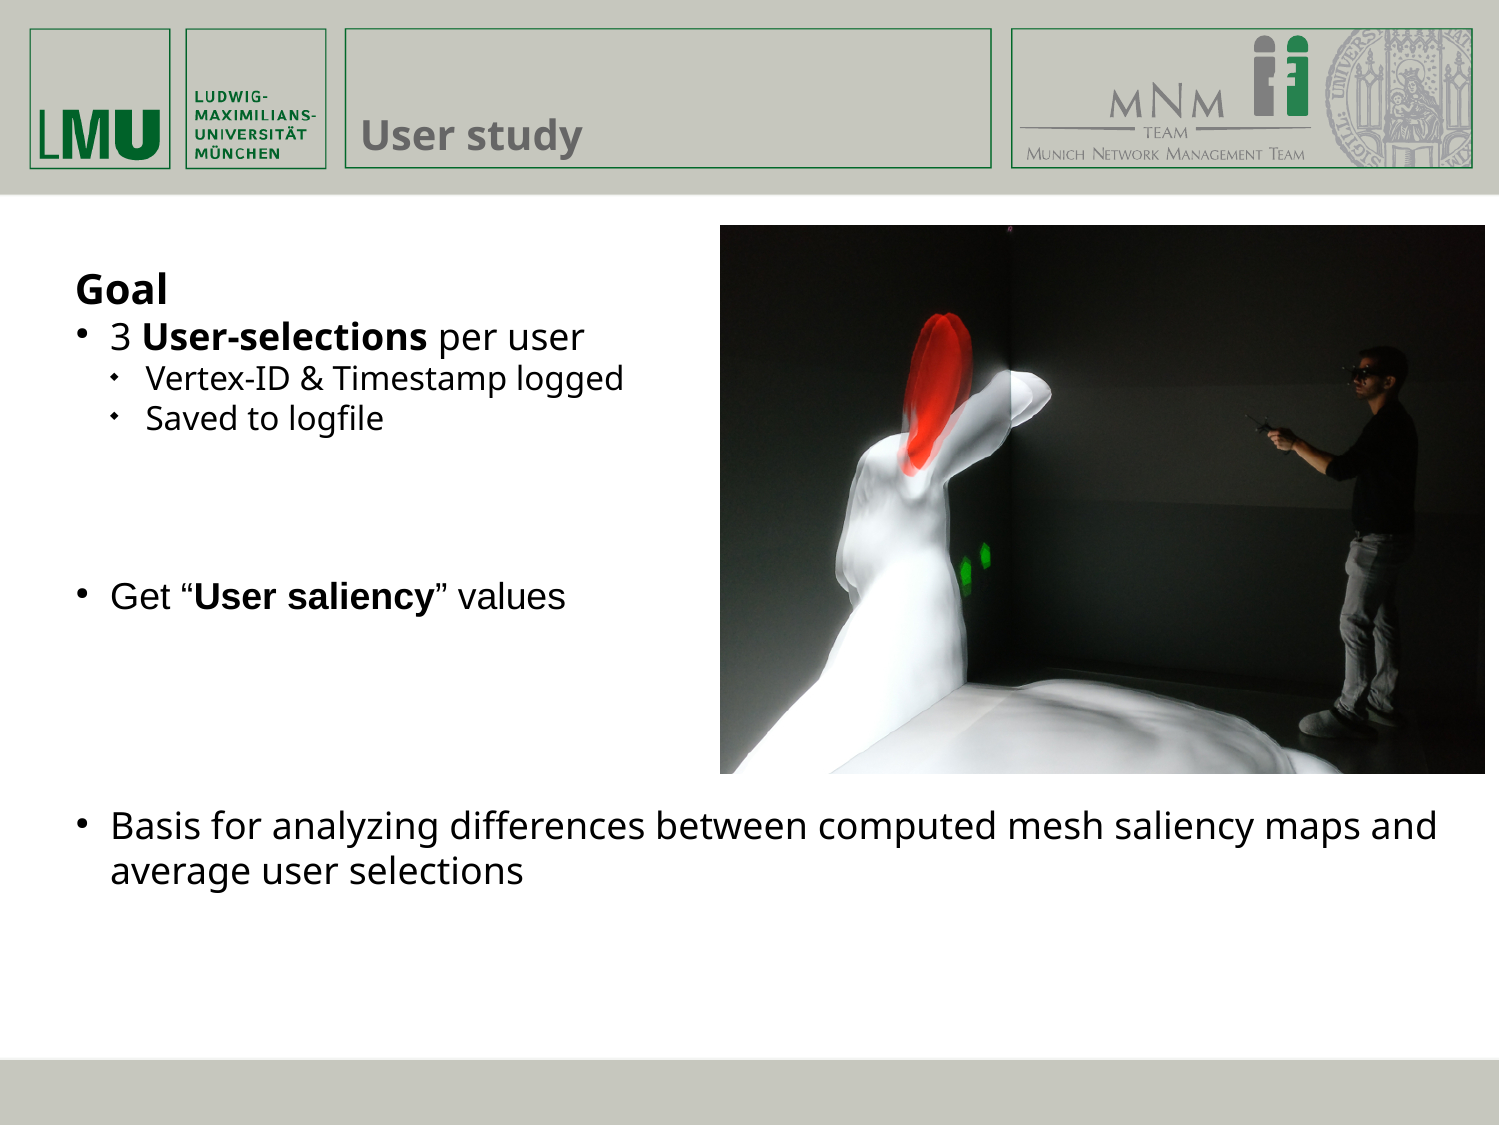

User study
Goal
3 User-selections per user
Vertex-ID & Timestamp logged
Saved to logfile
Get “User saliency” values
Basis for analyzing differences between computed mesh saliency maps and average user selections